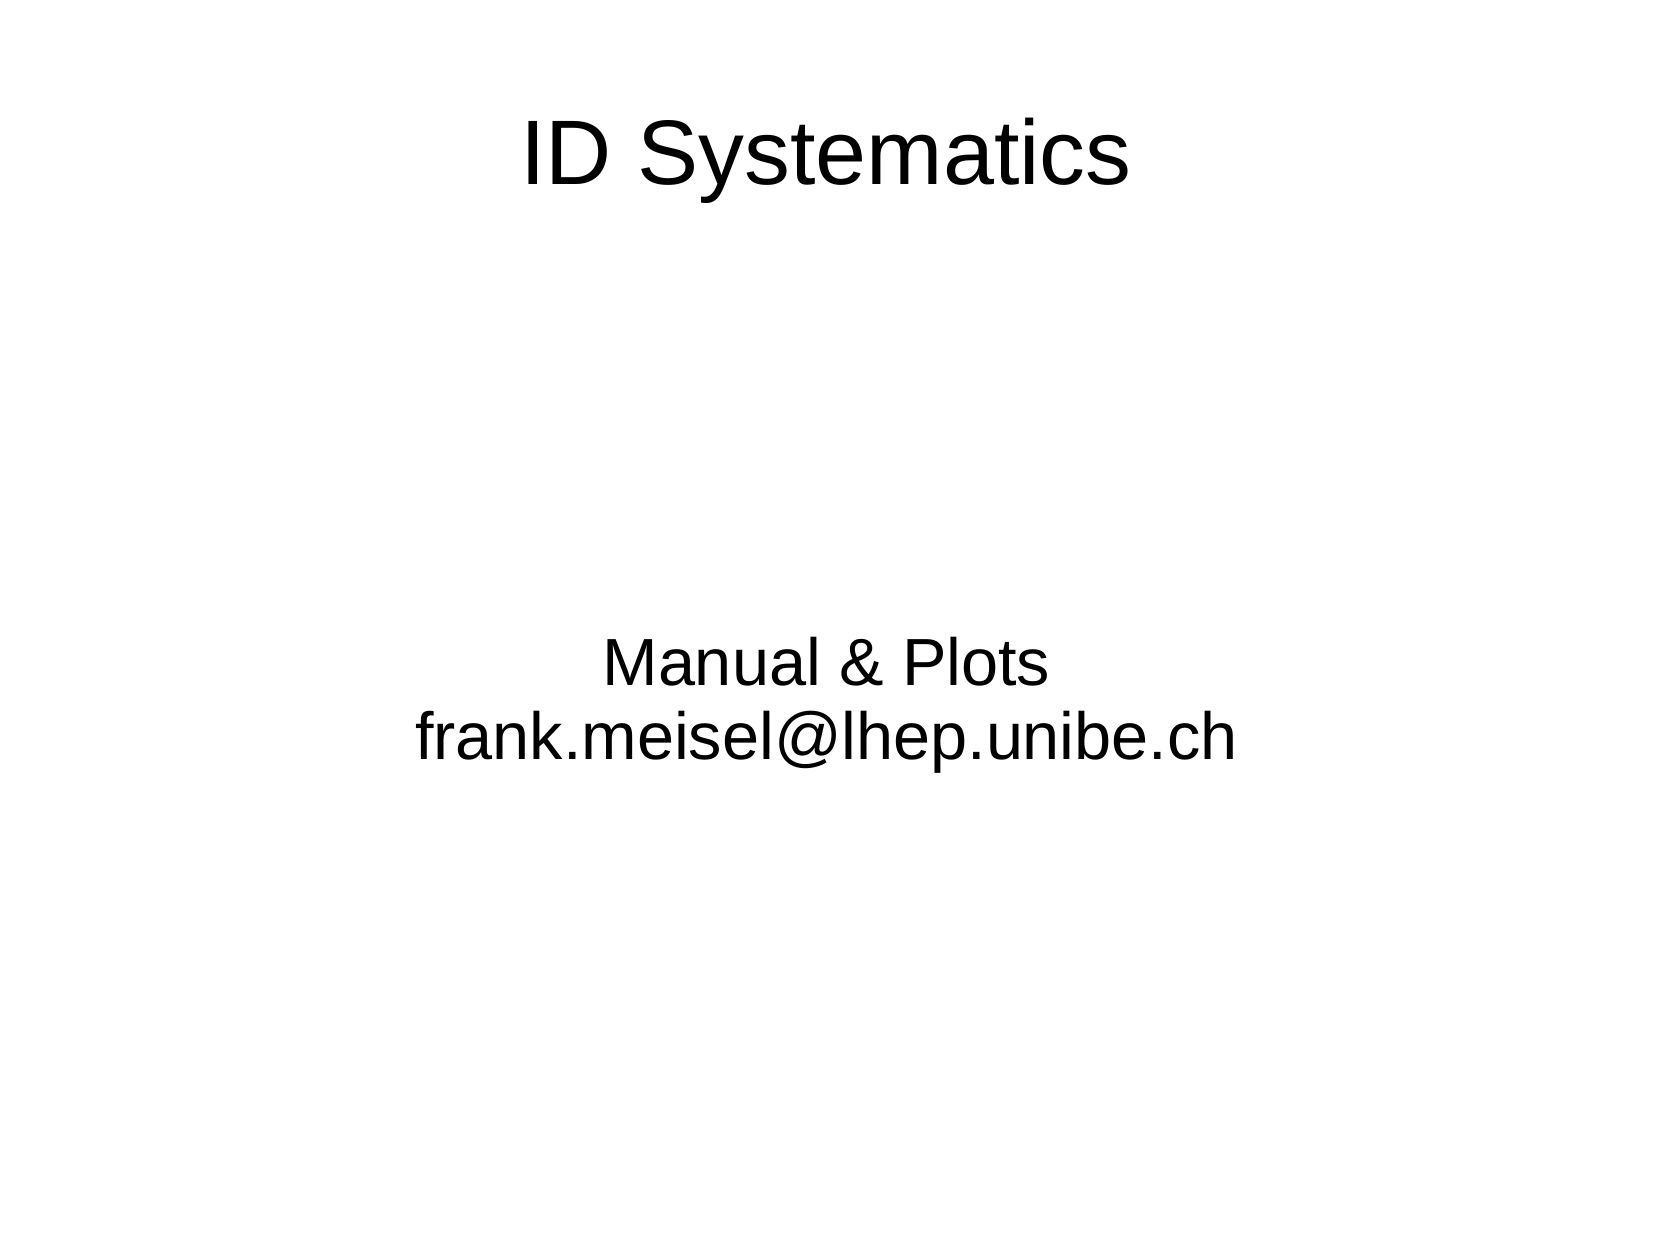

ID Systematics
# Manual & Plots
frank.meisel@lhep.unibe.ch